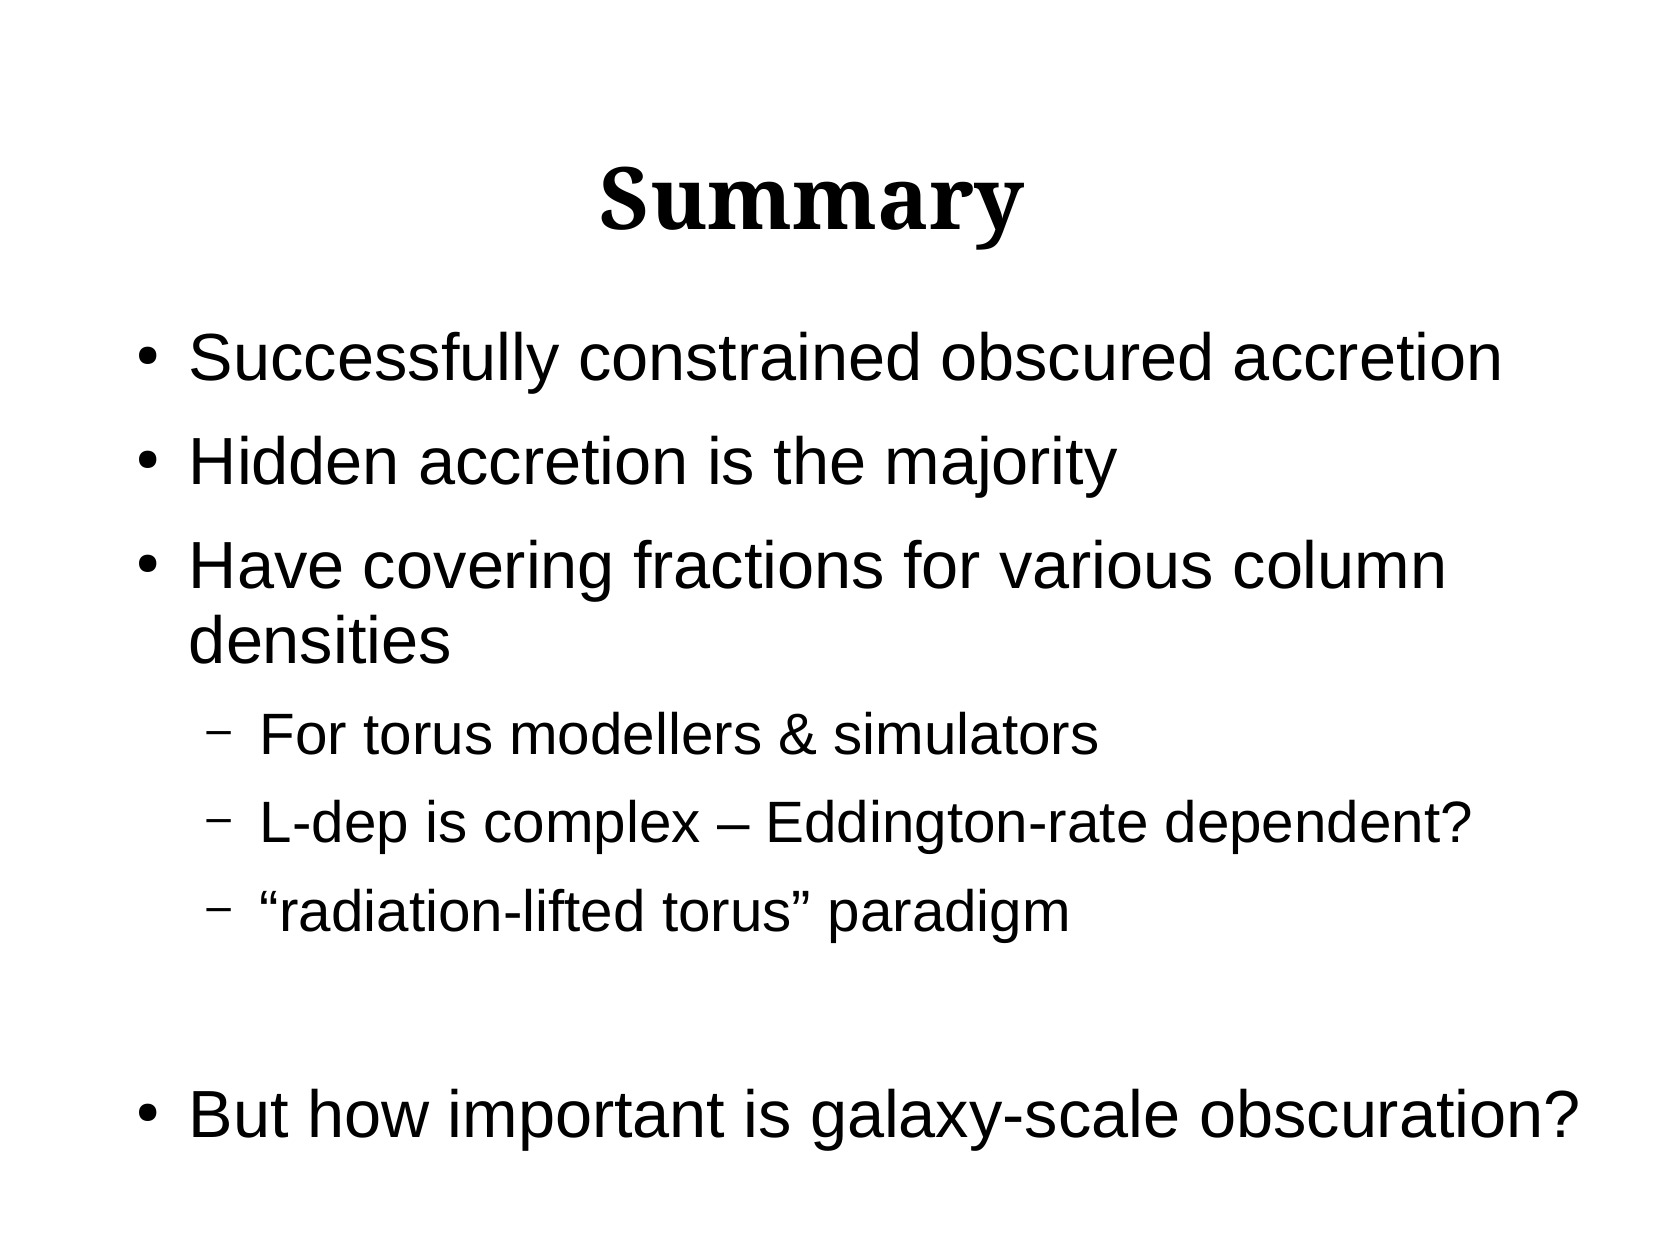

# Summary
Successfully constrained obscured accretion
Hidden accretion is the majority
Have covering fractions for various column densities
For torus modellers & simulators
L-dep is complex – Eddington-rate dependent?
“radiation-lifted torus” paradigm
But how important is galaxy-scale obscuration?